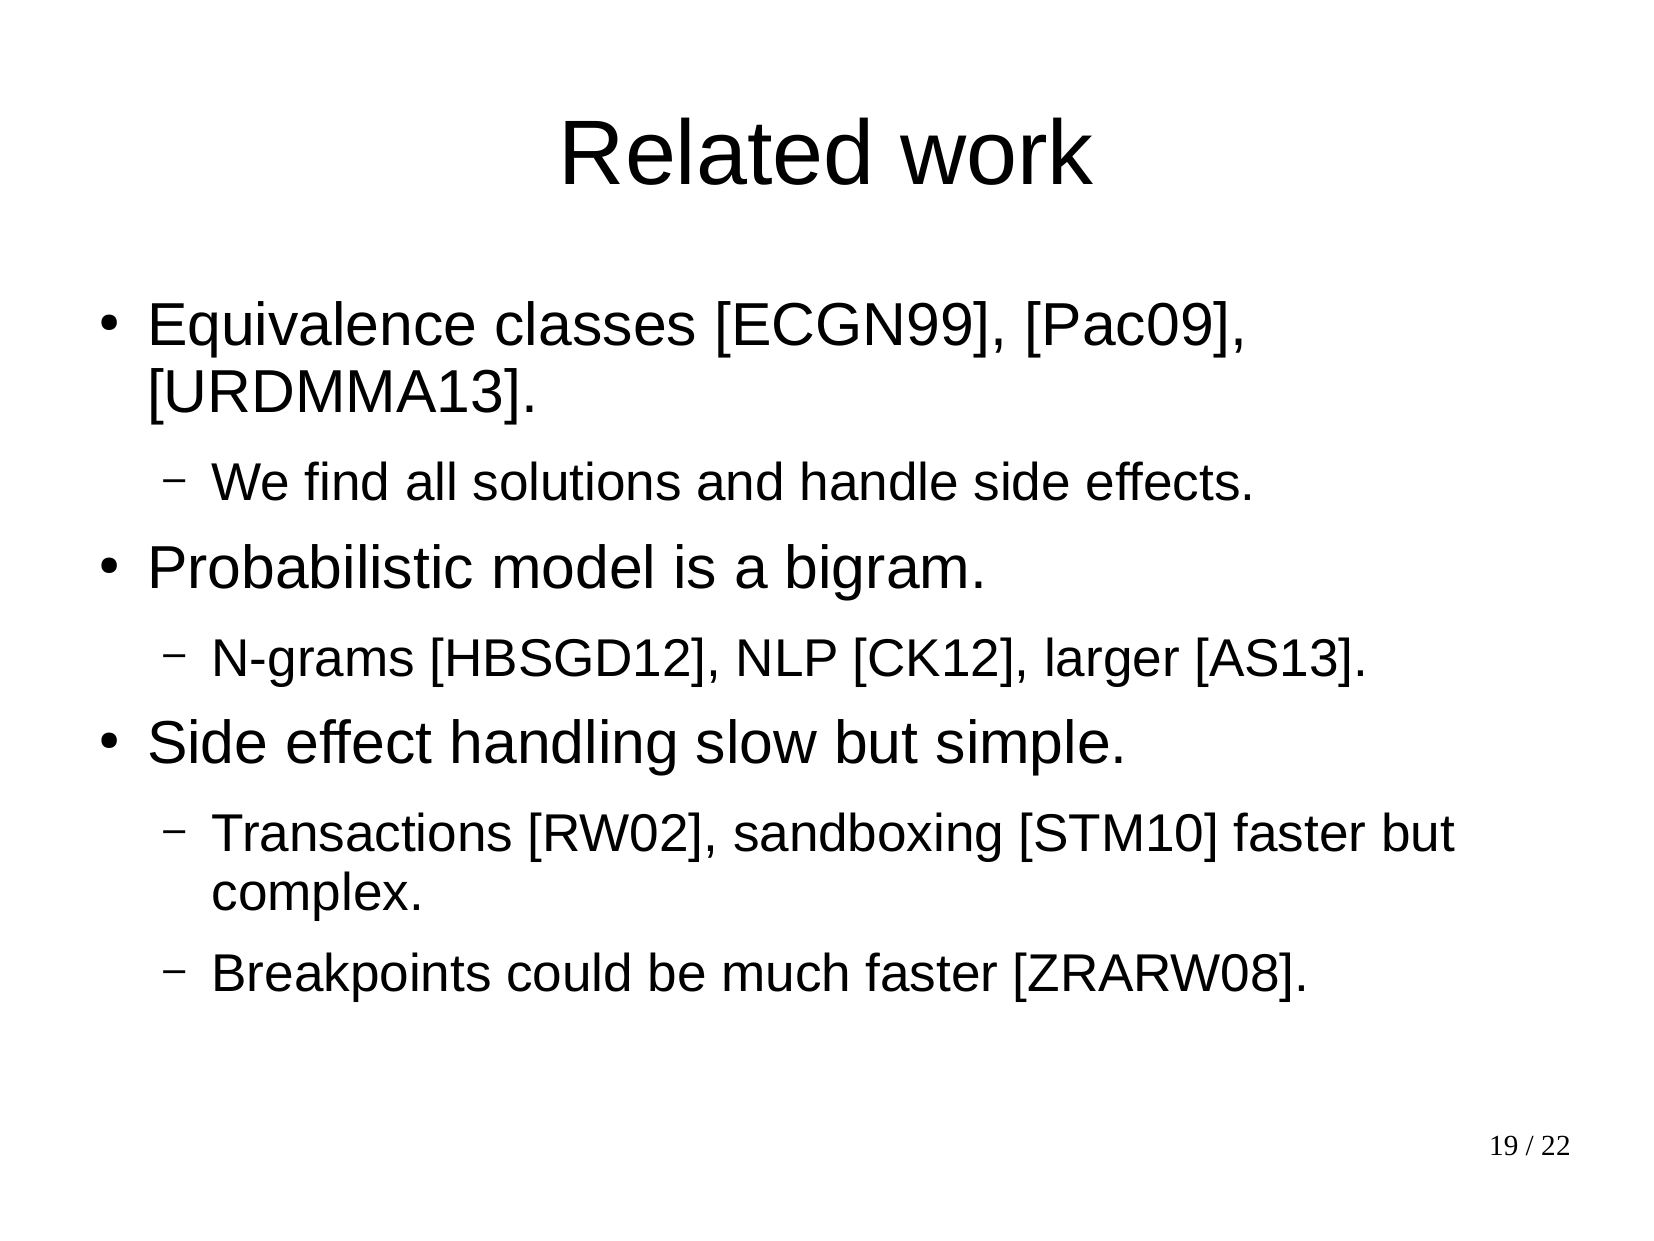

# Related work
Equivalence classes [ECGN99], [Pac09], [URDMMA13].
We find all solutions and handle side effects.
Probabilistic model is a bigram.
N-grams [HBSGD12], NLP [CK12], larger [AS13].
Side effect handling slow but simple.
Transactions [RW02], sandboxing [STM10] faster but complex.
Breakpoints could be much faster [ZRARW08].
19